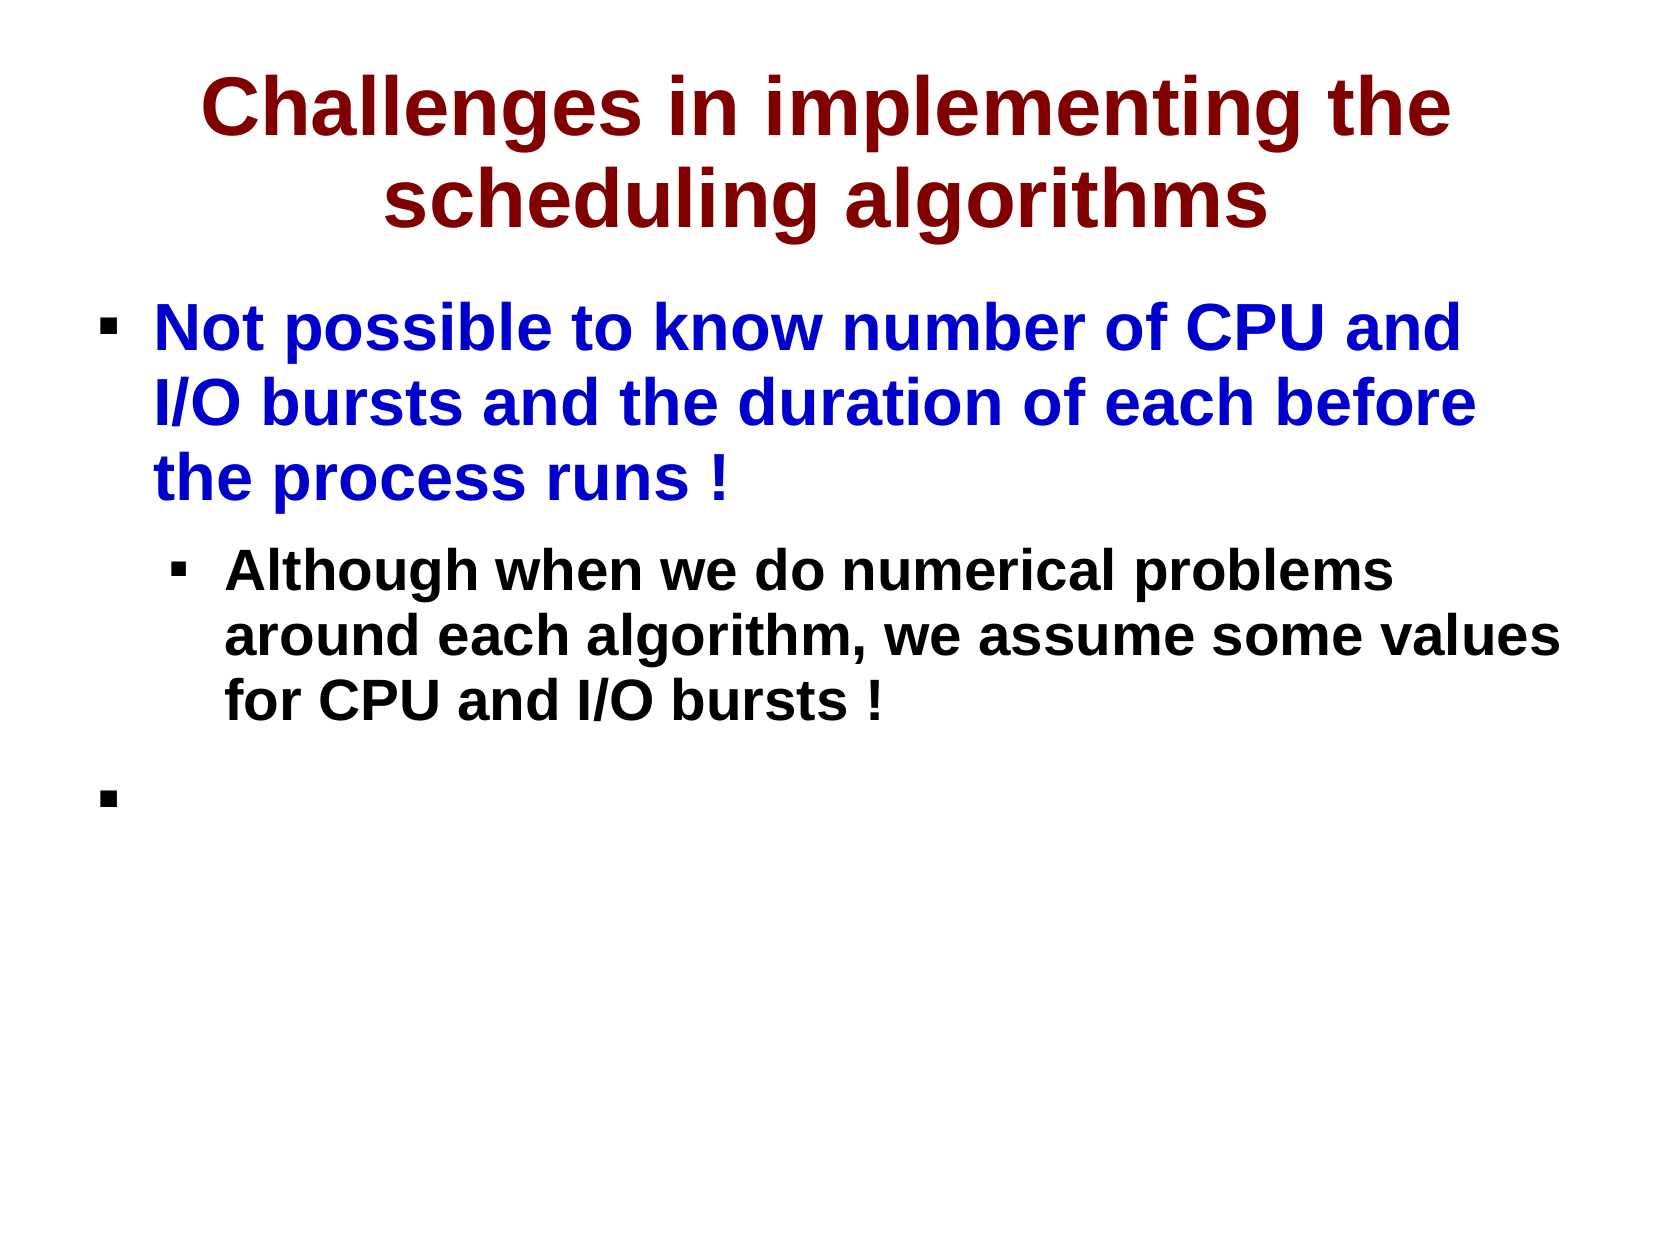

# Challenges in implementing the scheduling algorithms
Not possible to know number of CPU and I/O bursts and the duration of each before the process runs !
Although when we do numerical problems around each algorithm, we assume some values for CPU and I/O bursts !